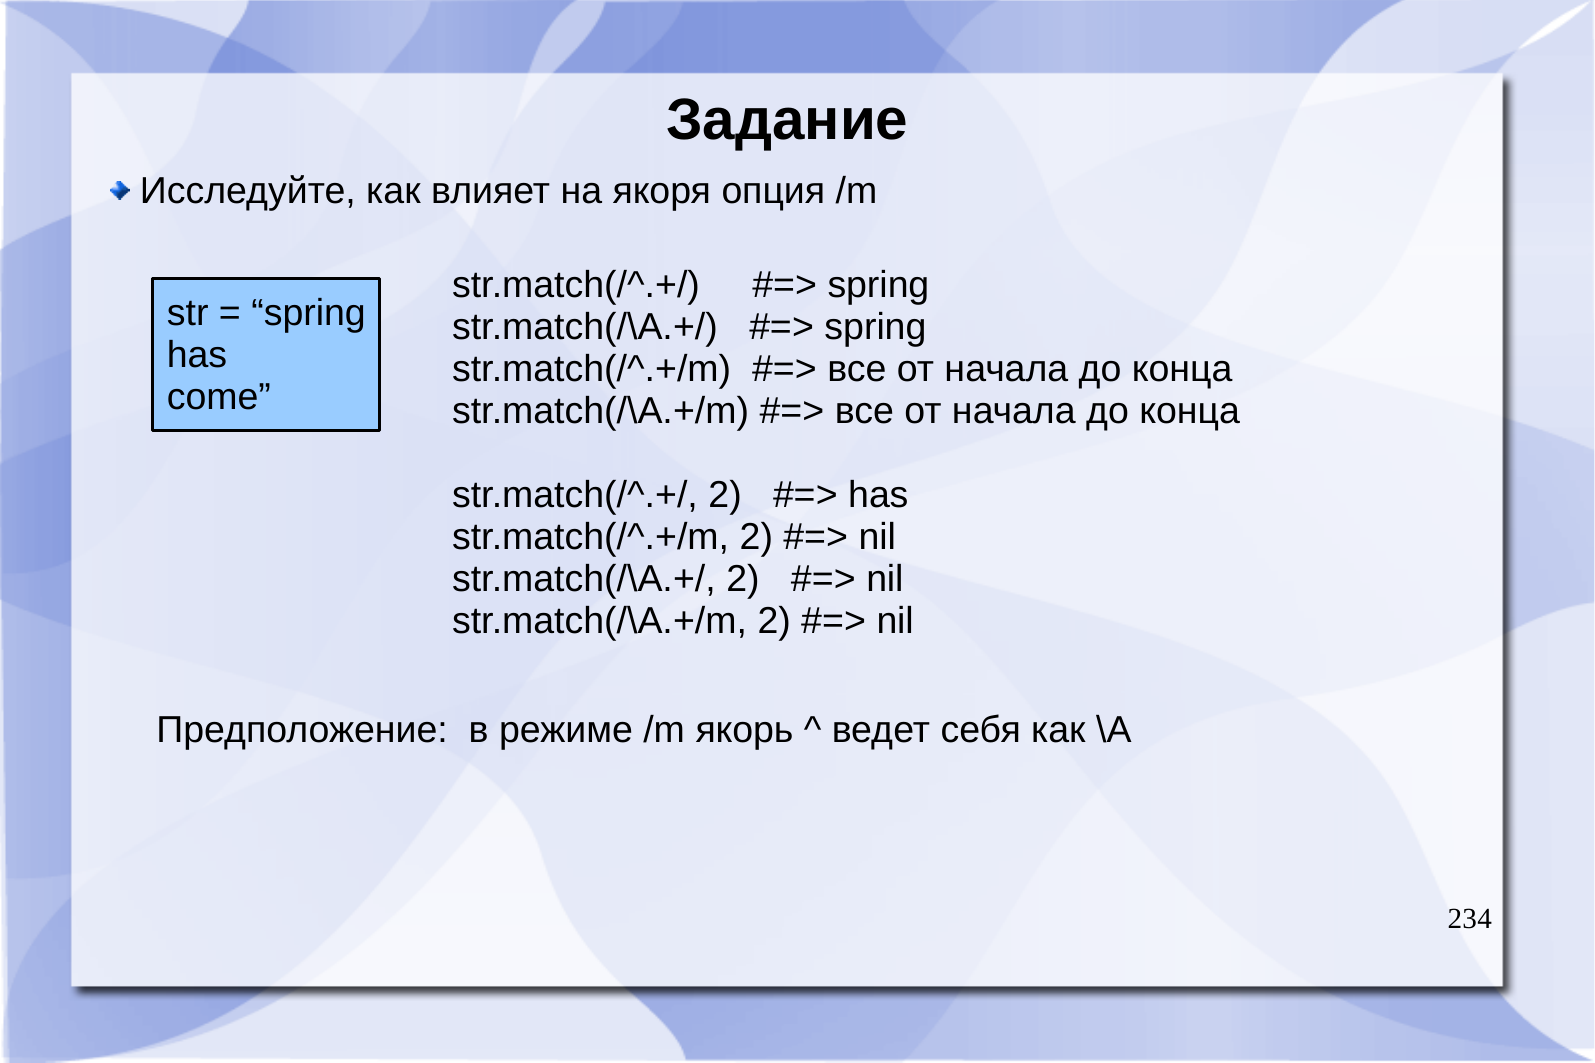

# Задание
 Исследуйте, как влияет на якоря опция /m
str.match(/^.+/) #=> spring
str.match(/\A.+/) #=> spring
str.match(/^.+/m) #=> все от начала до конца
str.match(/\A.+/m) #=> все от начала до конца
str.match(/^.+/, 2) #=> has
str.match(/^.+/m, 2) #=> nil
str.match(/\A.+/, 2) #=> nil
str.match(/\A.+/m, 2) #=> nil
str = “spring
has
come”
Предположение: в режиме /m якорь ^ ведет себя как \A
234